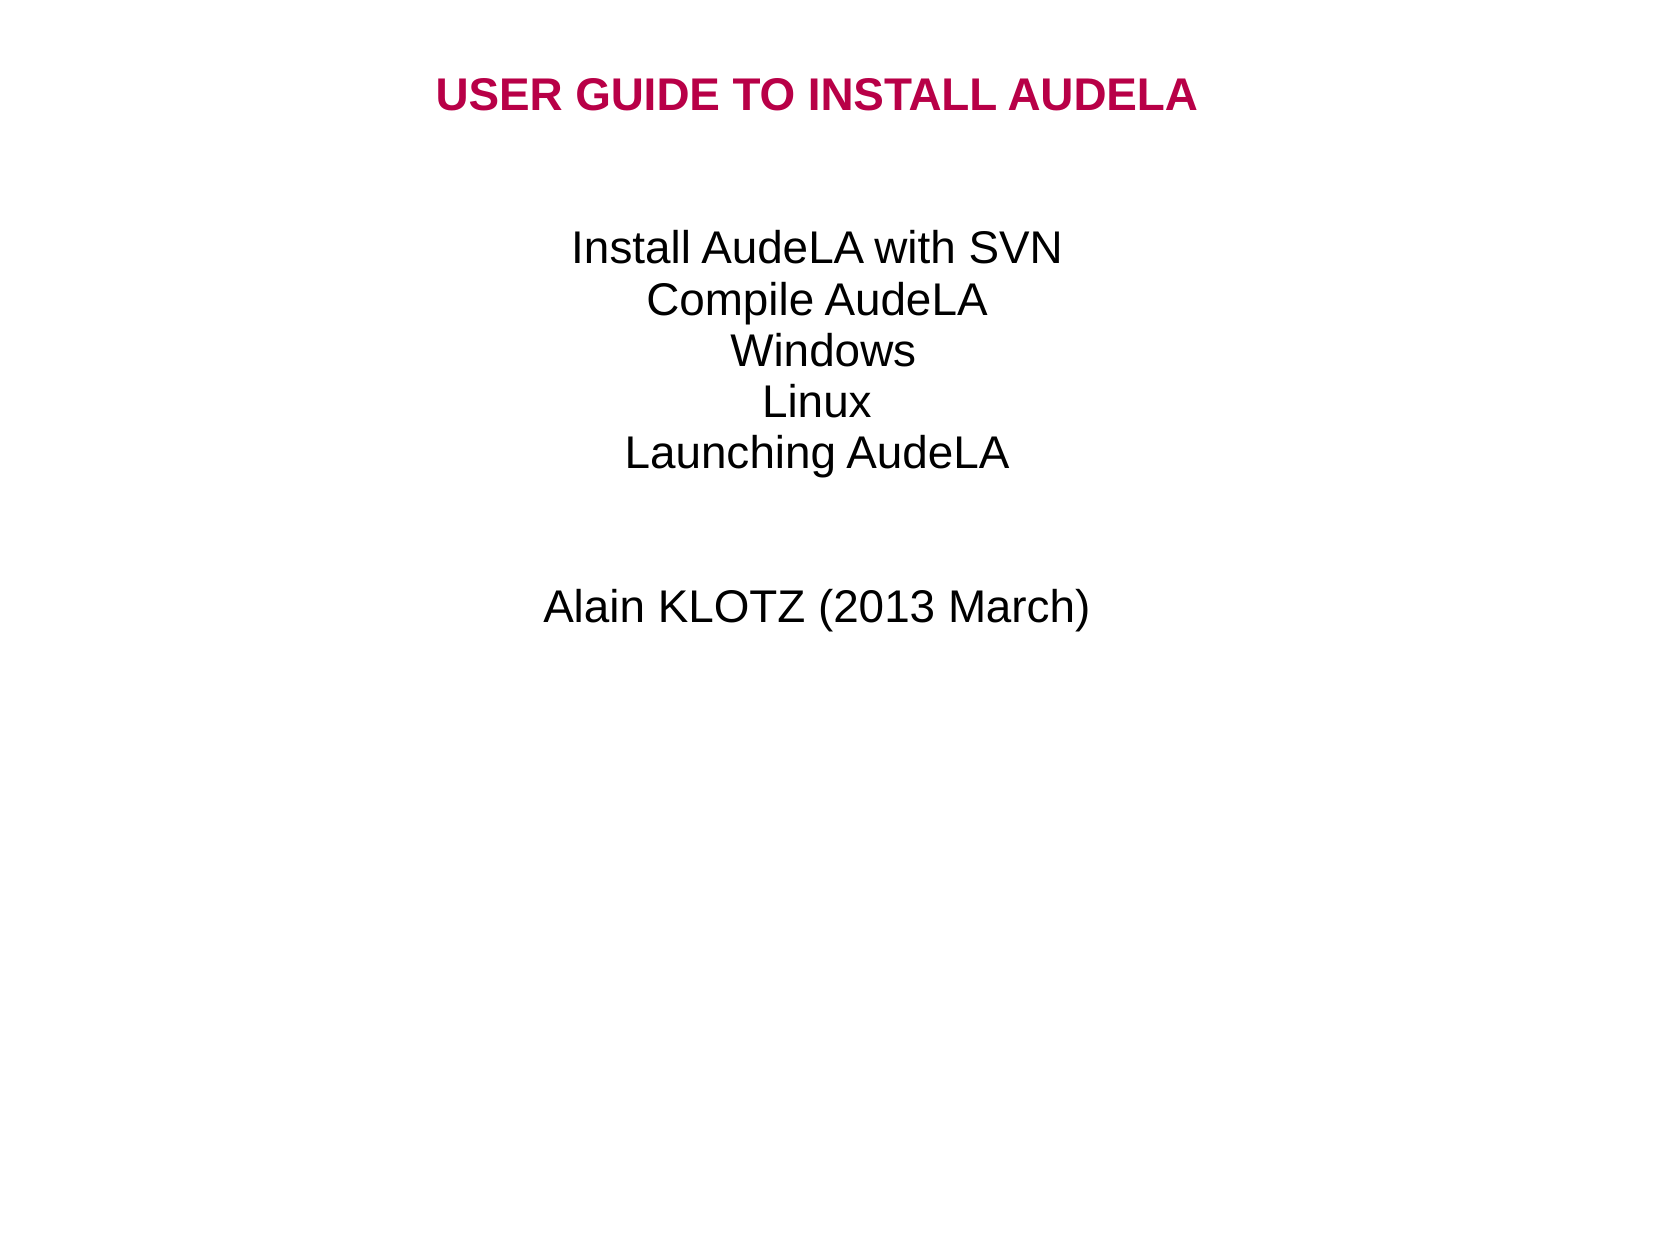

USER GUIDE TO INSTALL AUDELA
Install AudeLA with SVN
Compile AudeLA
 Windows
Linux
Launching AudeLA
Alain KLOTZ (2013 March)